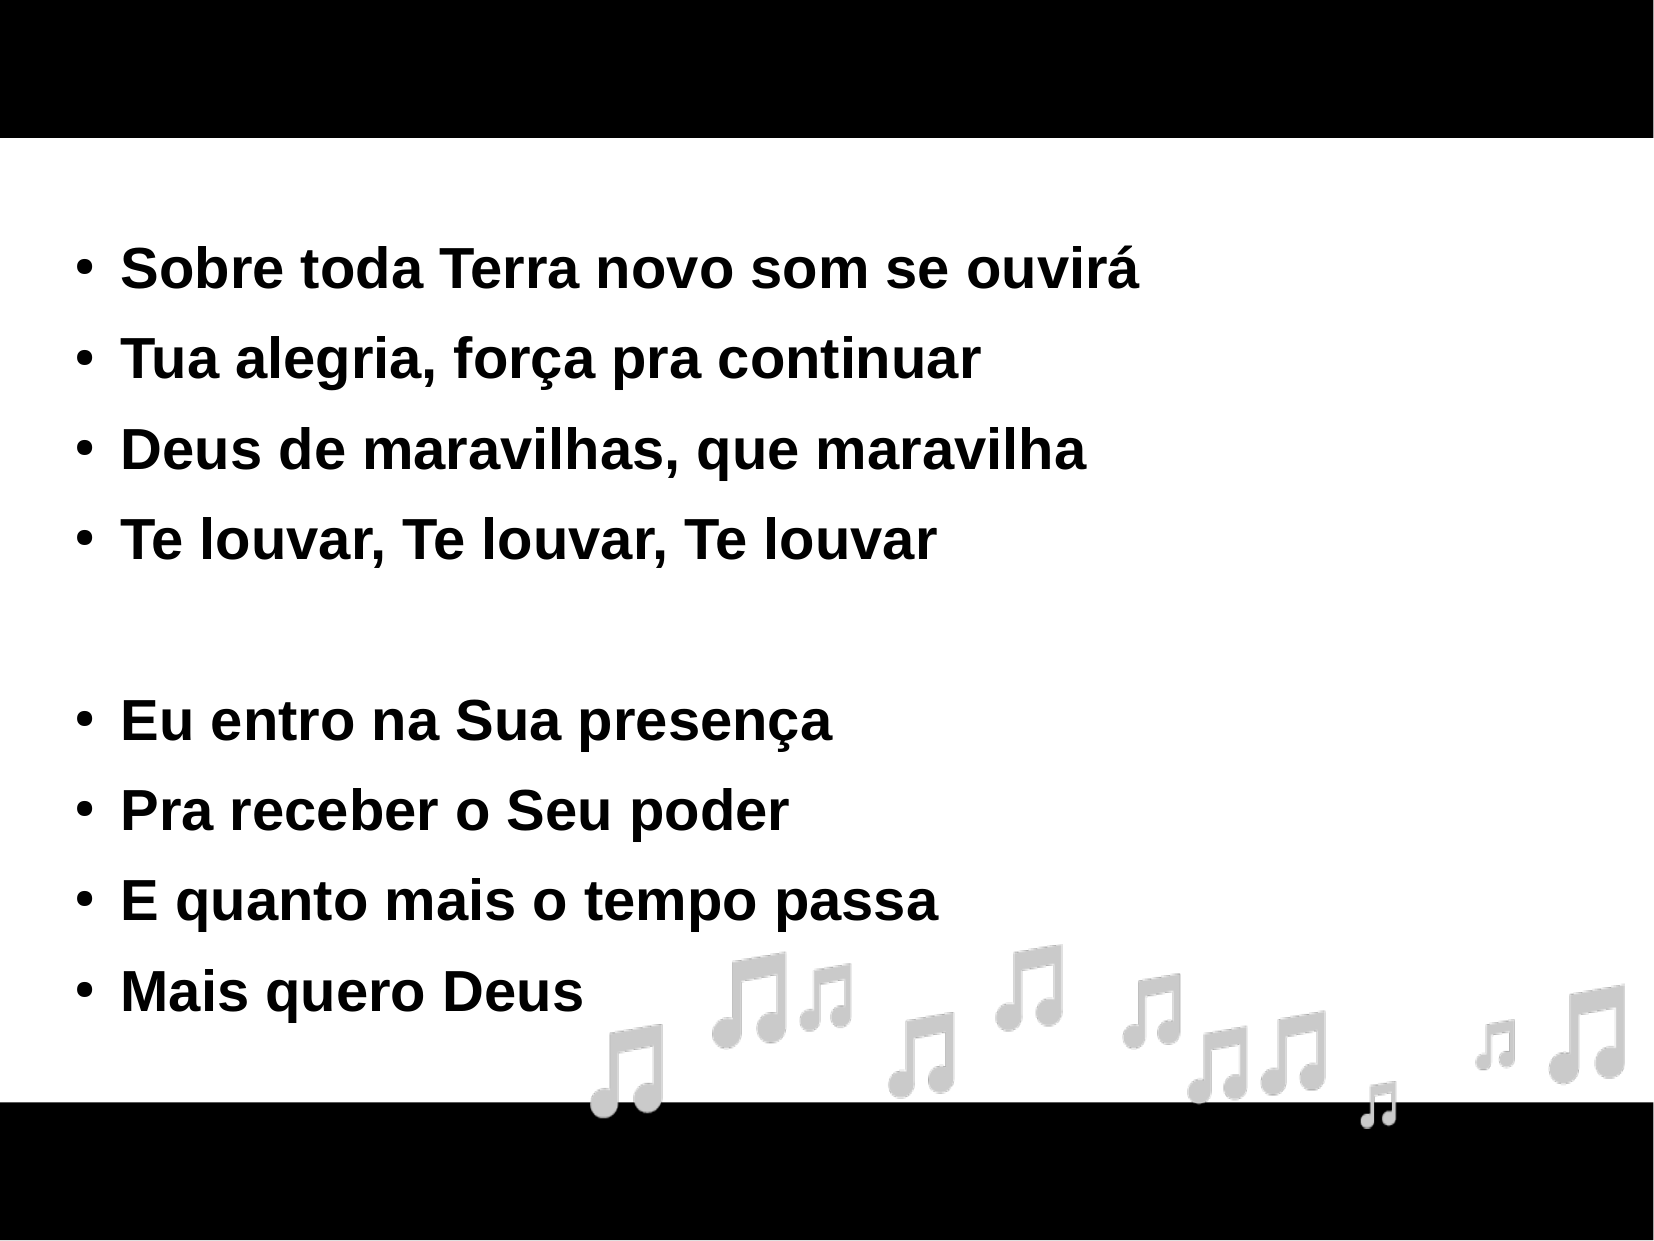

# Sobre toda Terra novo som se ouvirá
Tua alegria, força pra continuar
Deus de maravilhas, que maravilha
Te louvar, Te louvar, Te louvar
Eu entro na Sua presença
Pra receber o Seu poder
E quanto mais o tempo passa
Mais quero Deus